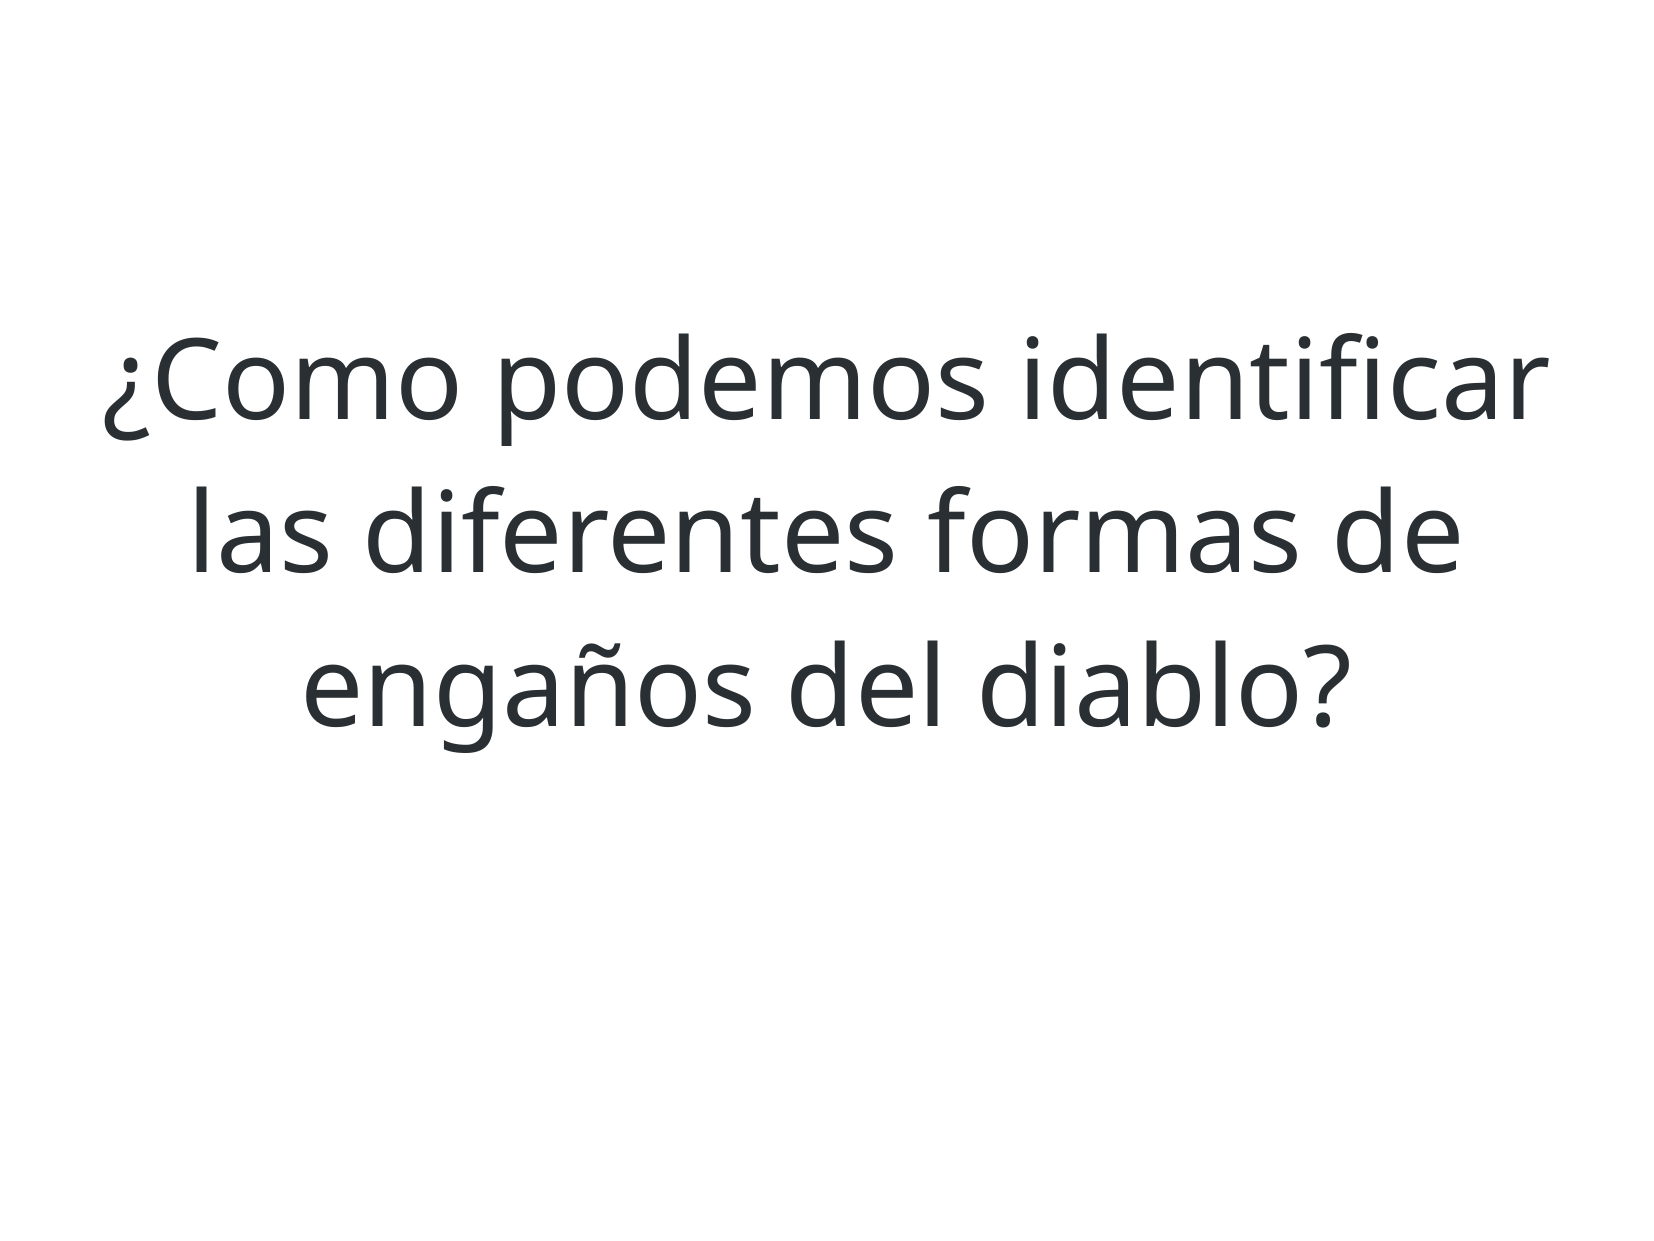

# ¿Como podemos identificar las diferentes formas de engaños del diablo?